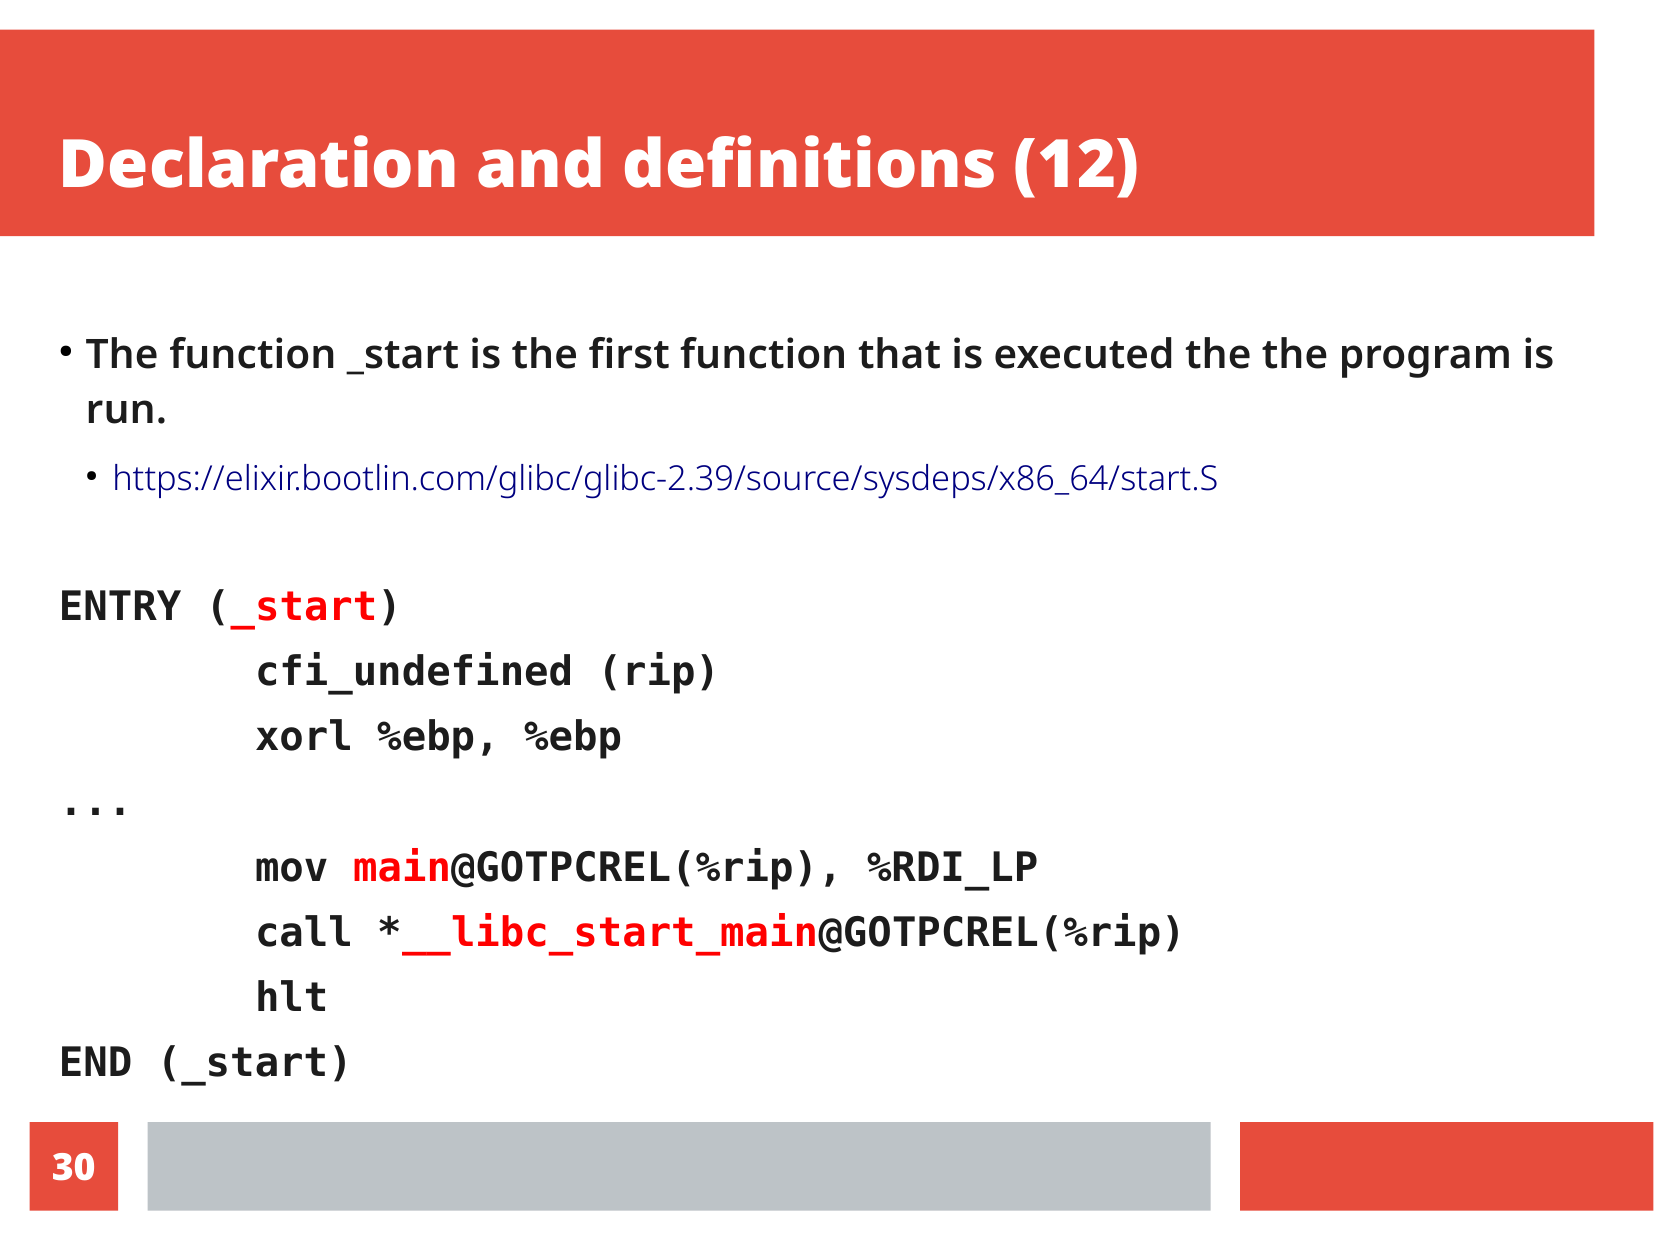

# Declaration and definitions (12)
The function _start is the first function that is executed the the program is run.
https://elixir.bootlin.com/glibc/glibc-2.39/source/sysdeps/x86_64/start.S
ENTRY (_start)
 cfi_undefined (rip)
 xorl %ebp, %ebp
...
 mov main@GOTPCREL(%rip), %RDI_LP
 call *__libc_start_main@GOTPCREL(%rip)
 hlt
END (_start)
30